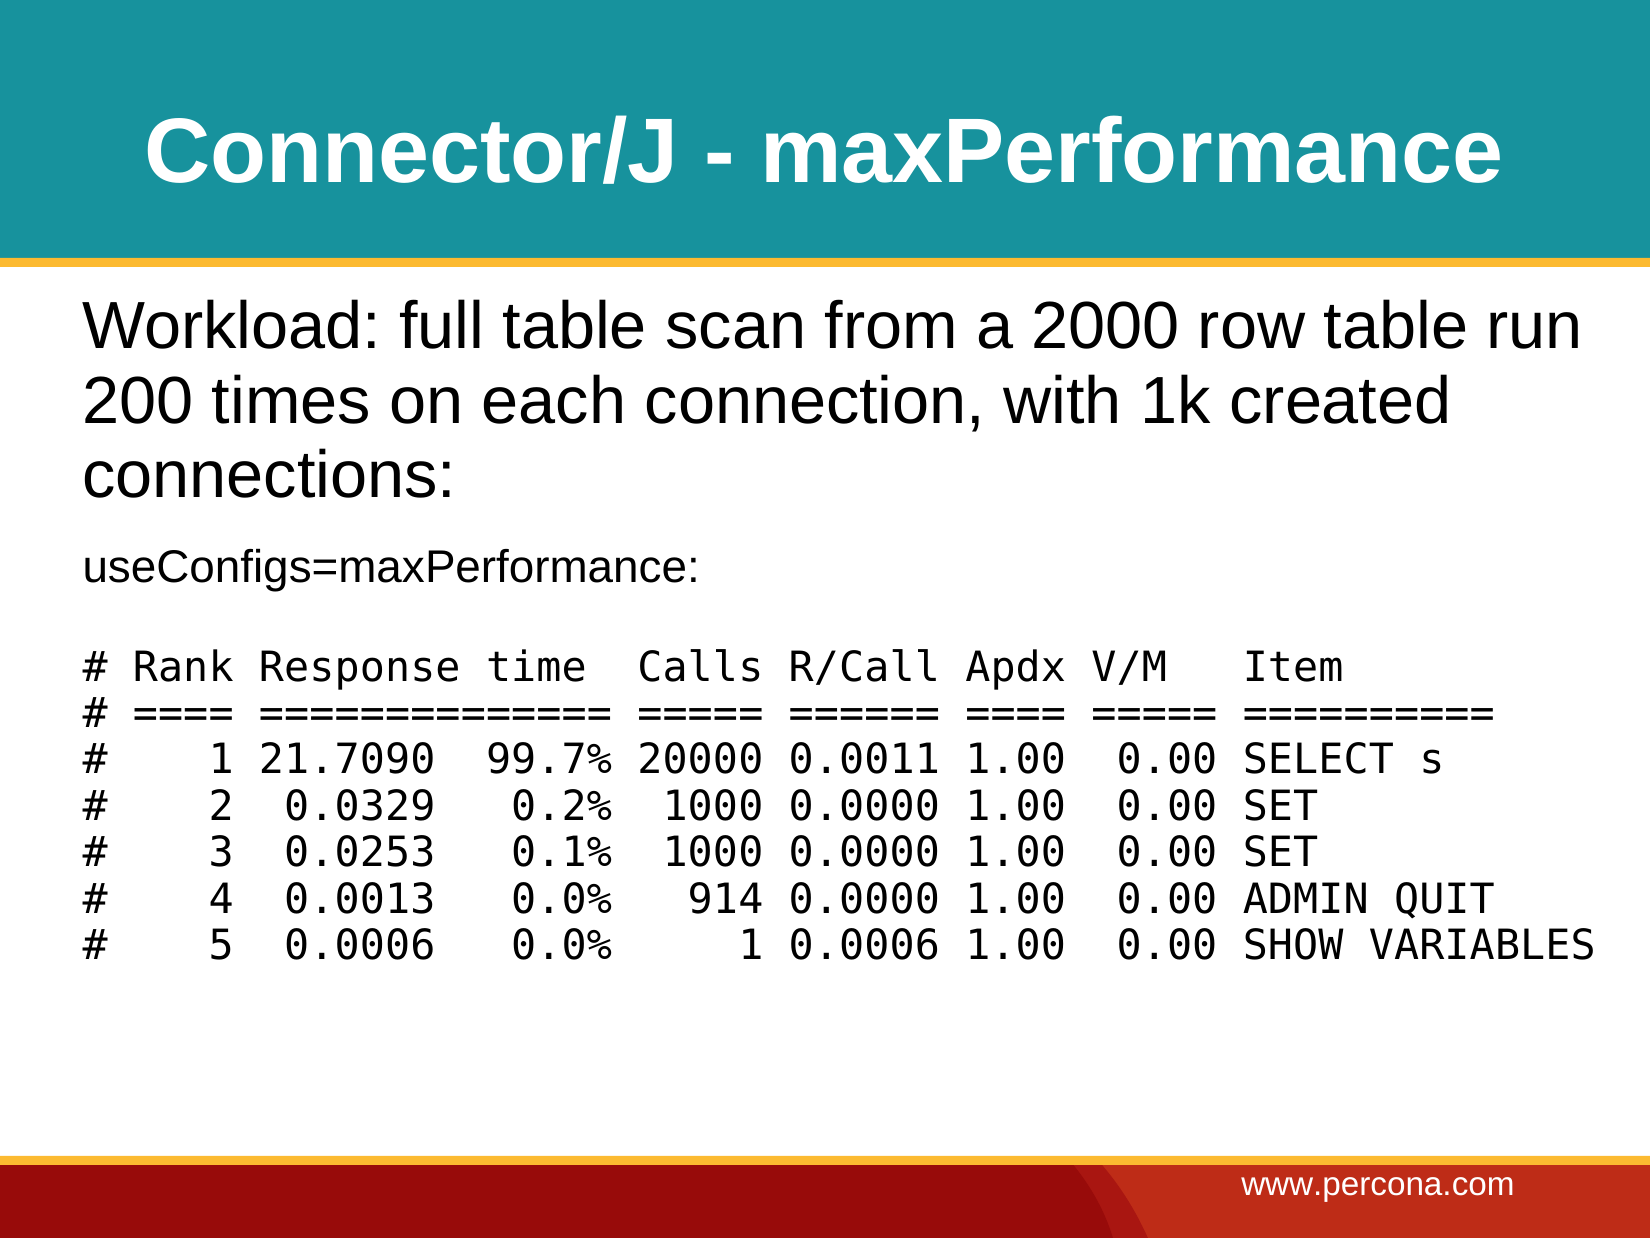

# Connector/J - maxPerformance
Workload: full table scan from a 2000 row table run 200 times on each connection, with 1k created connections:
useConfigs=maxPerformance:
# Rank Response time Calls R/Call Apdx V/M Item
# ==== ============== ===== ====== ==== ===== ==========
# 1 21.7090 99.7% 20000 0.0011 1.00 0.00 SELECT s
# 2 0.0329 0.2% 1000 0.0000 1.00 0.00 SET
# 3 0.0253 0.1% 1000 0.0000 1.00 0.00 SET
# 4 0.0013 0.0% 914 0.0000 1.00 0.00 ADMIN QUIT
# 5 0.0006 0.0% 1 0.0006 1.00 0.00 SHOW VARIABLES
www.percona.com